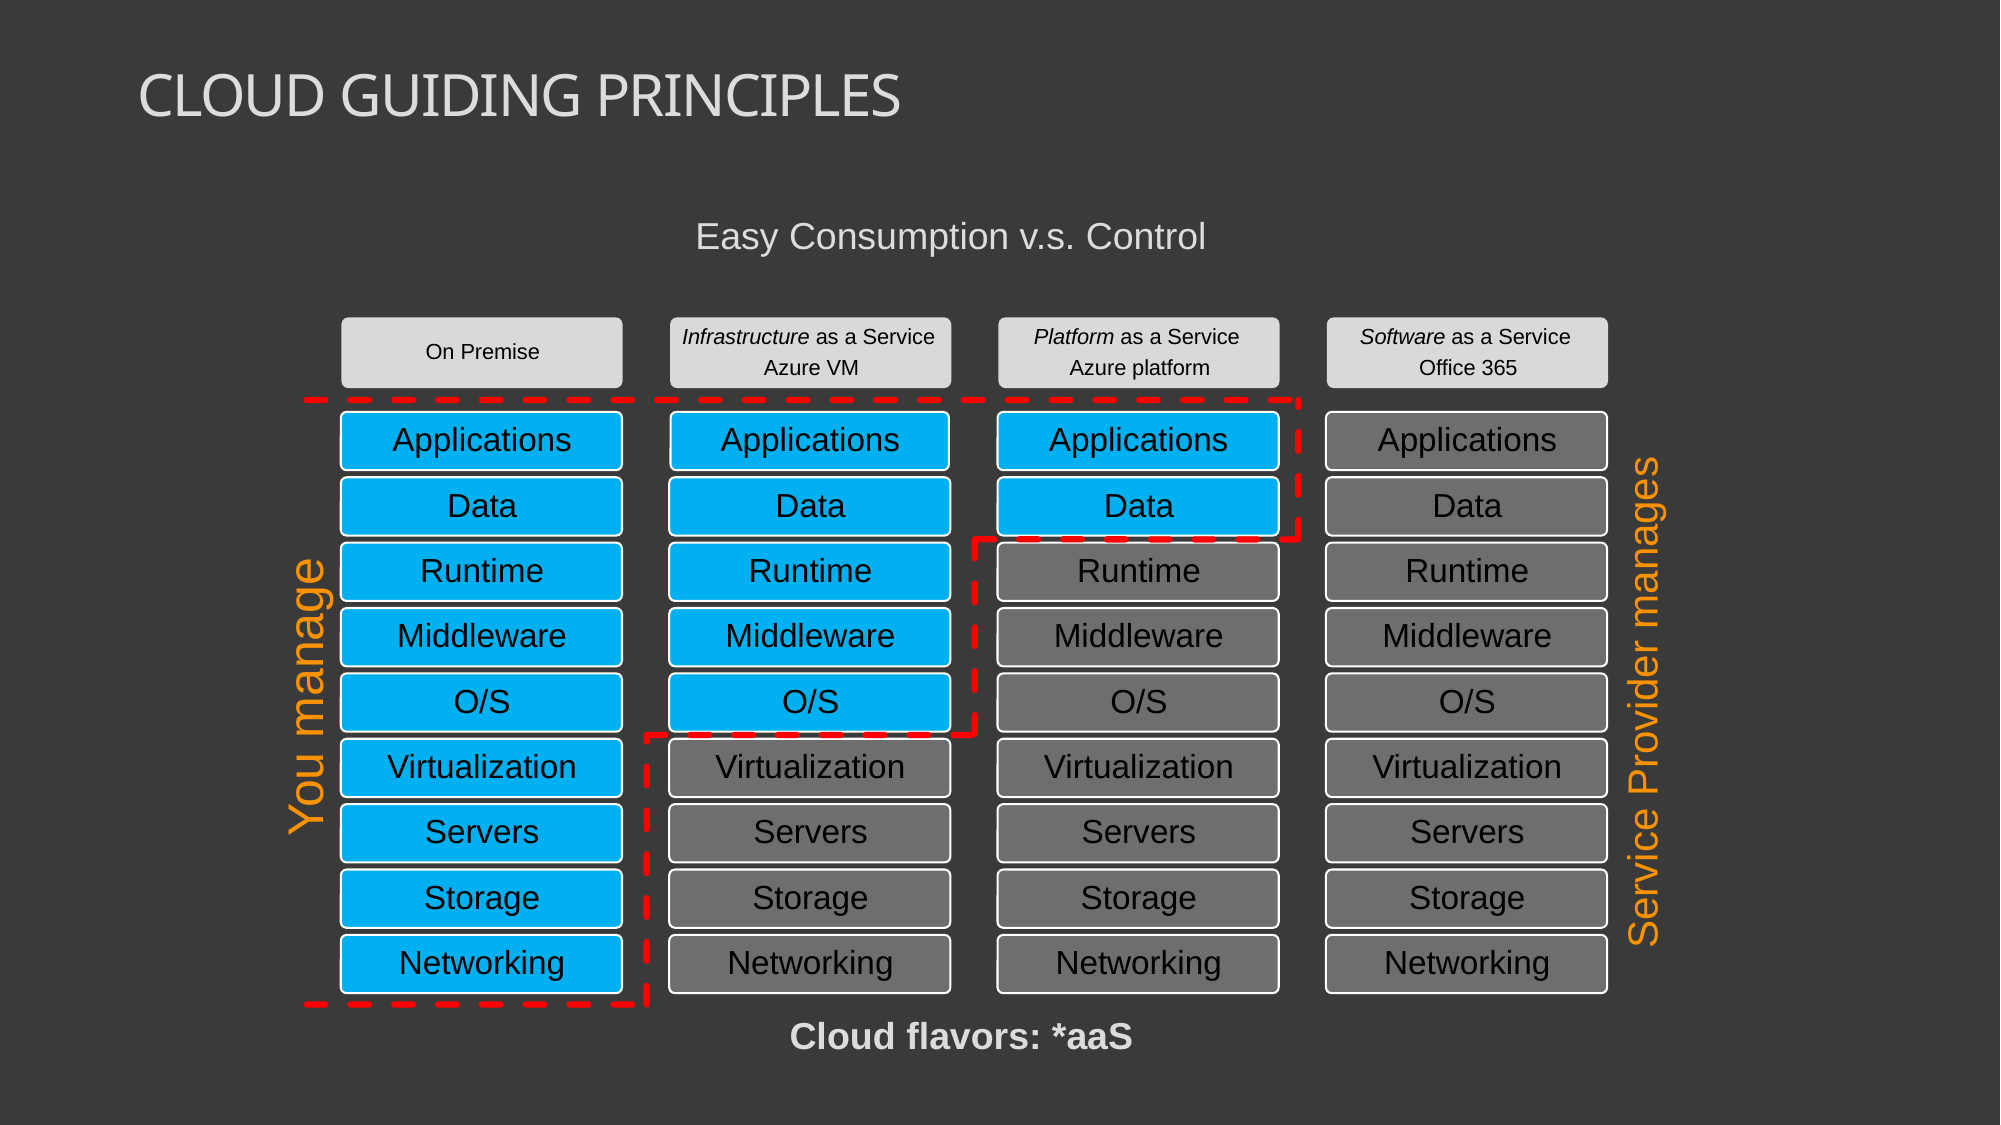

# Cloud Guiding Principles
Easy Consumption v.s. Control
On Premise
Infrastructure as a Service
Azure VM
Platform as a Service
Azure platform
Software as a Service
Office 365
Applications
Applications
Applications
Applications
Data
Data
Data
Data
Runtime
Runtime
Runtime
Runtime
Middleware
Middleware
Middleware
Middleware
O/S
O/S
O/S
O/S
Virtualization
Virtualization
Virtualization
Virtualization
Servers
Servers
Servers
Servers
Storage
Storage
Storage
Storage
Networking
Networking
Networking
Networking
You manage
Service Provider manages
Cloud flavors: *aaS